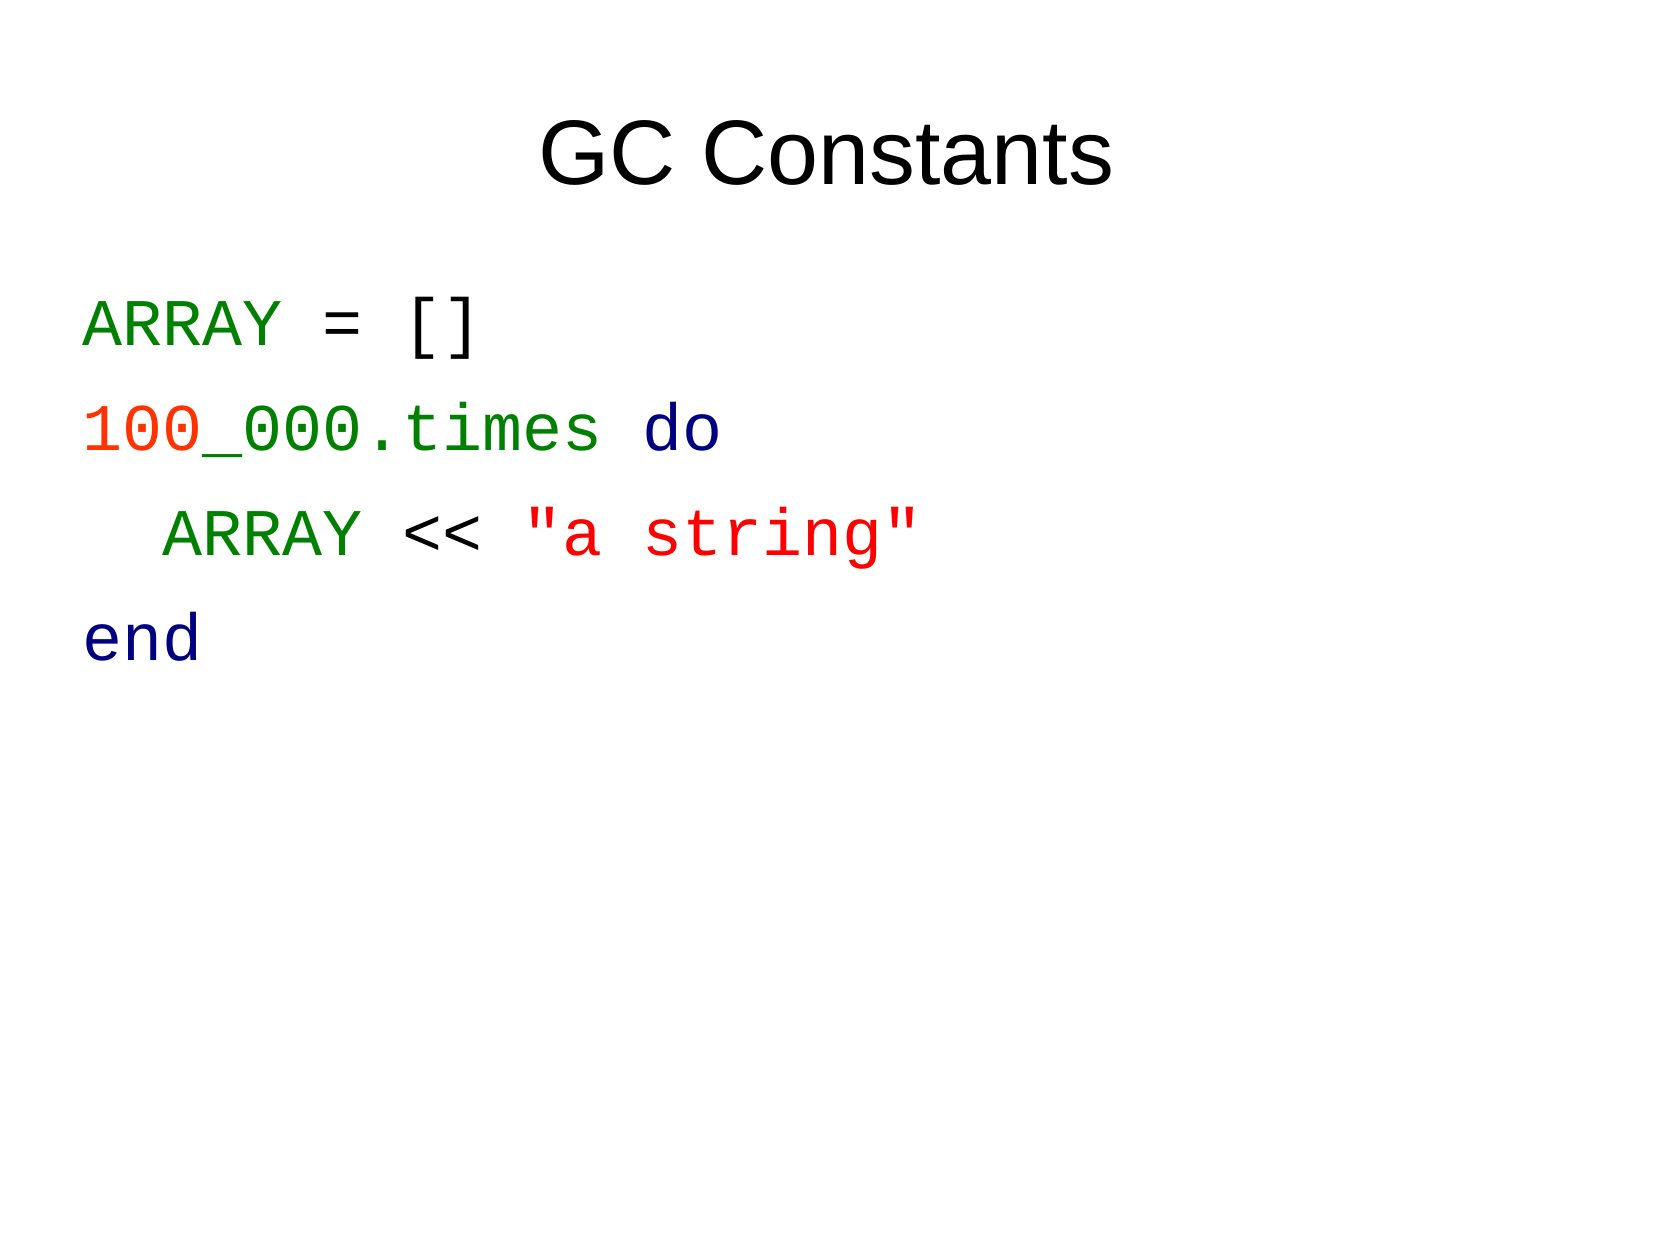

# GC Constants
ARRAY = []
100_000.times do
 ARRAY << "a string"
end